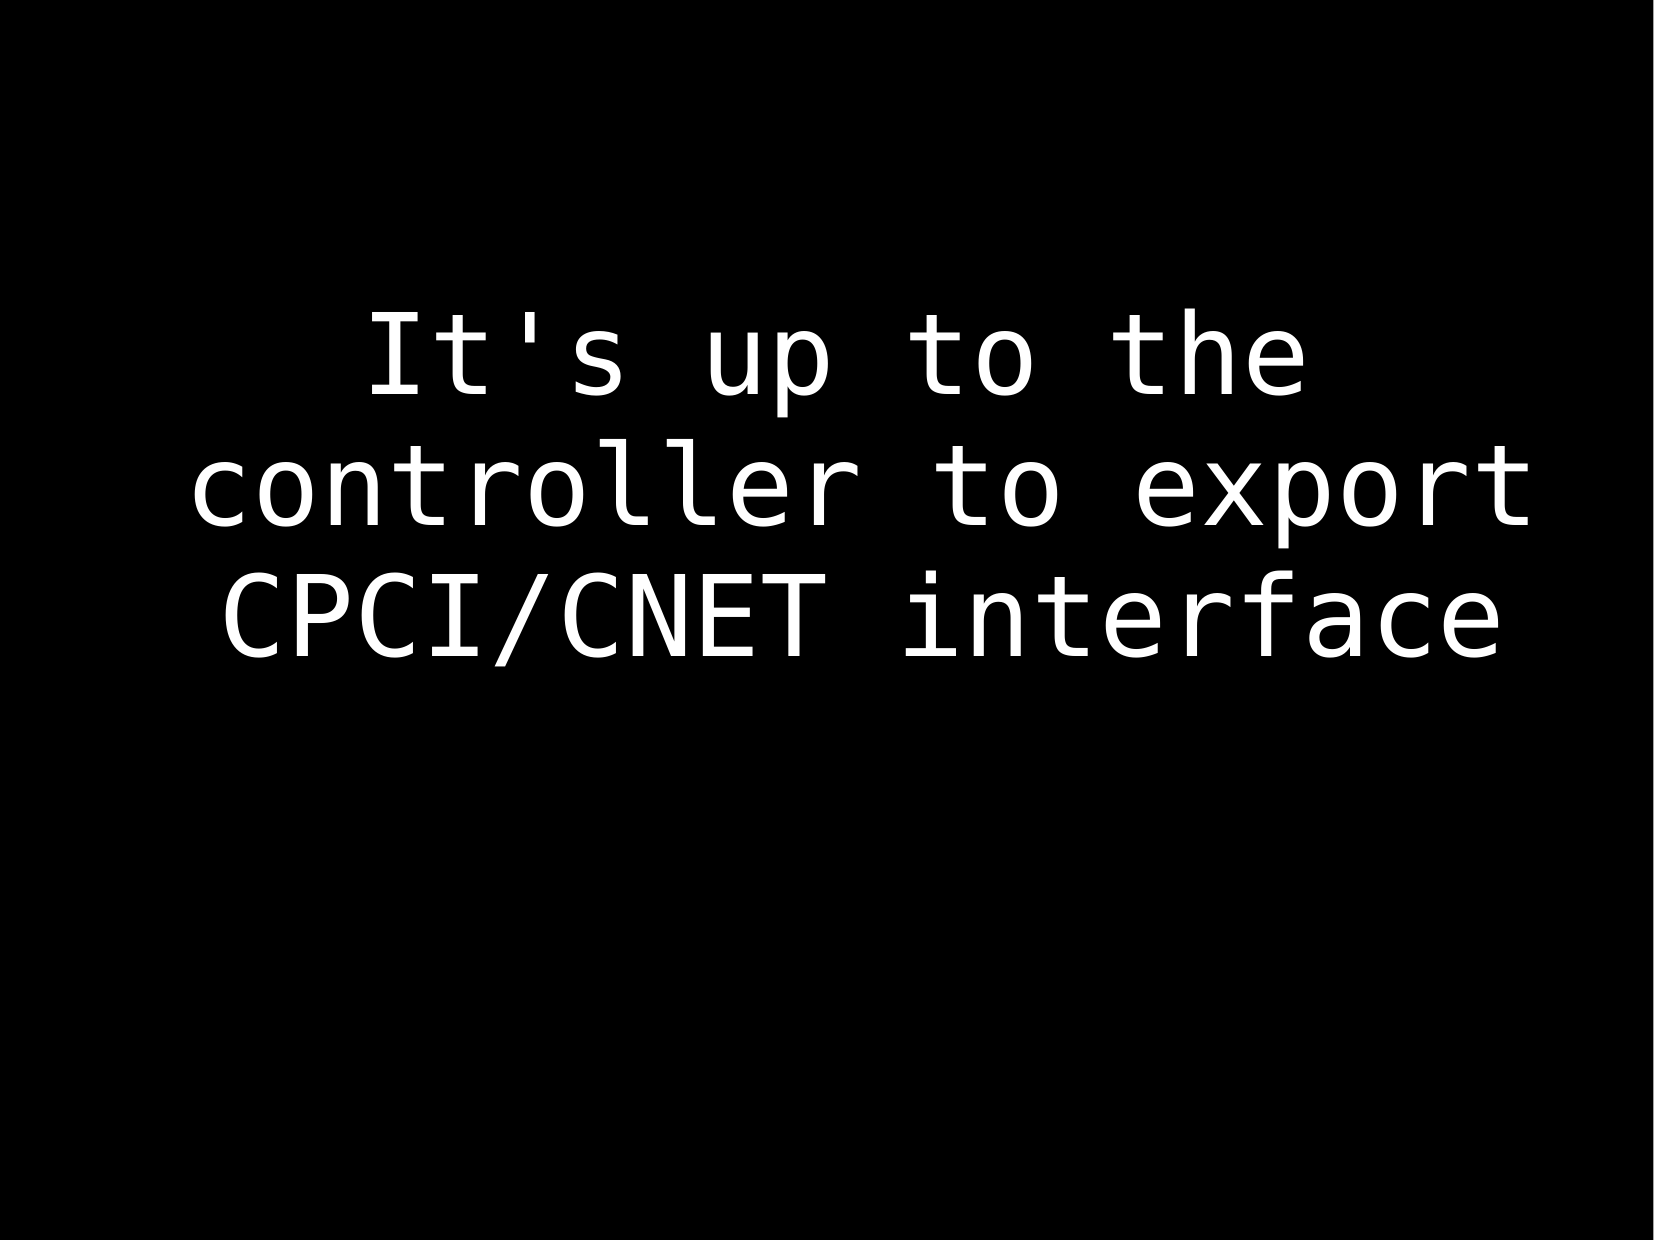

#
It's up to the controller to export CPCI/CNET interface